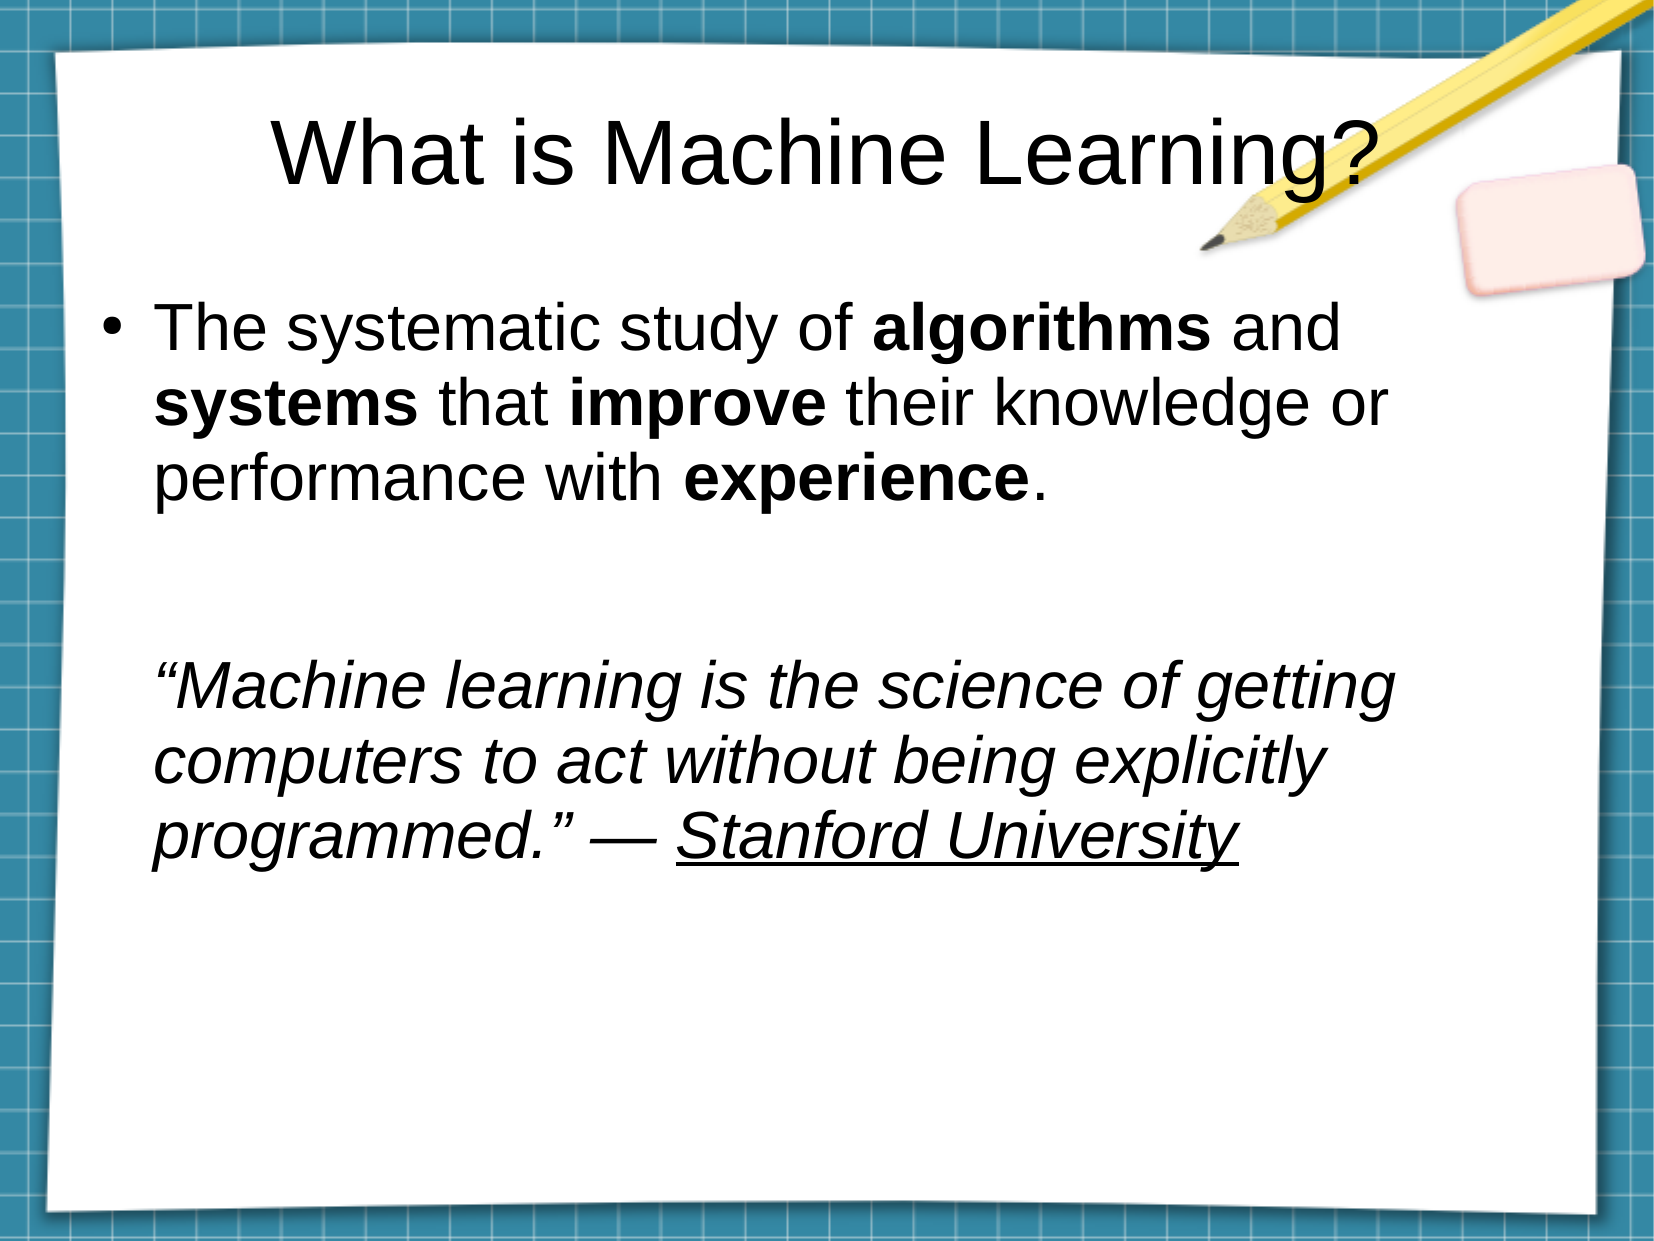

# What is Machine Learning?
The systematic study of algorithms and systems that improve their knowledge or performance with experience.
“Machine learning is the science of getting computers to act without being explicitly programmed.” — Stanford University